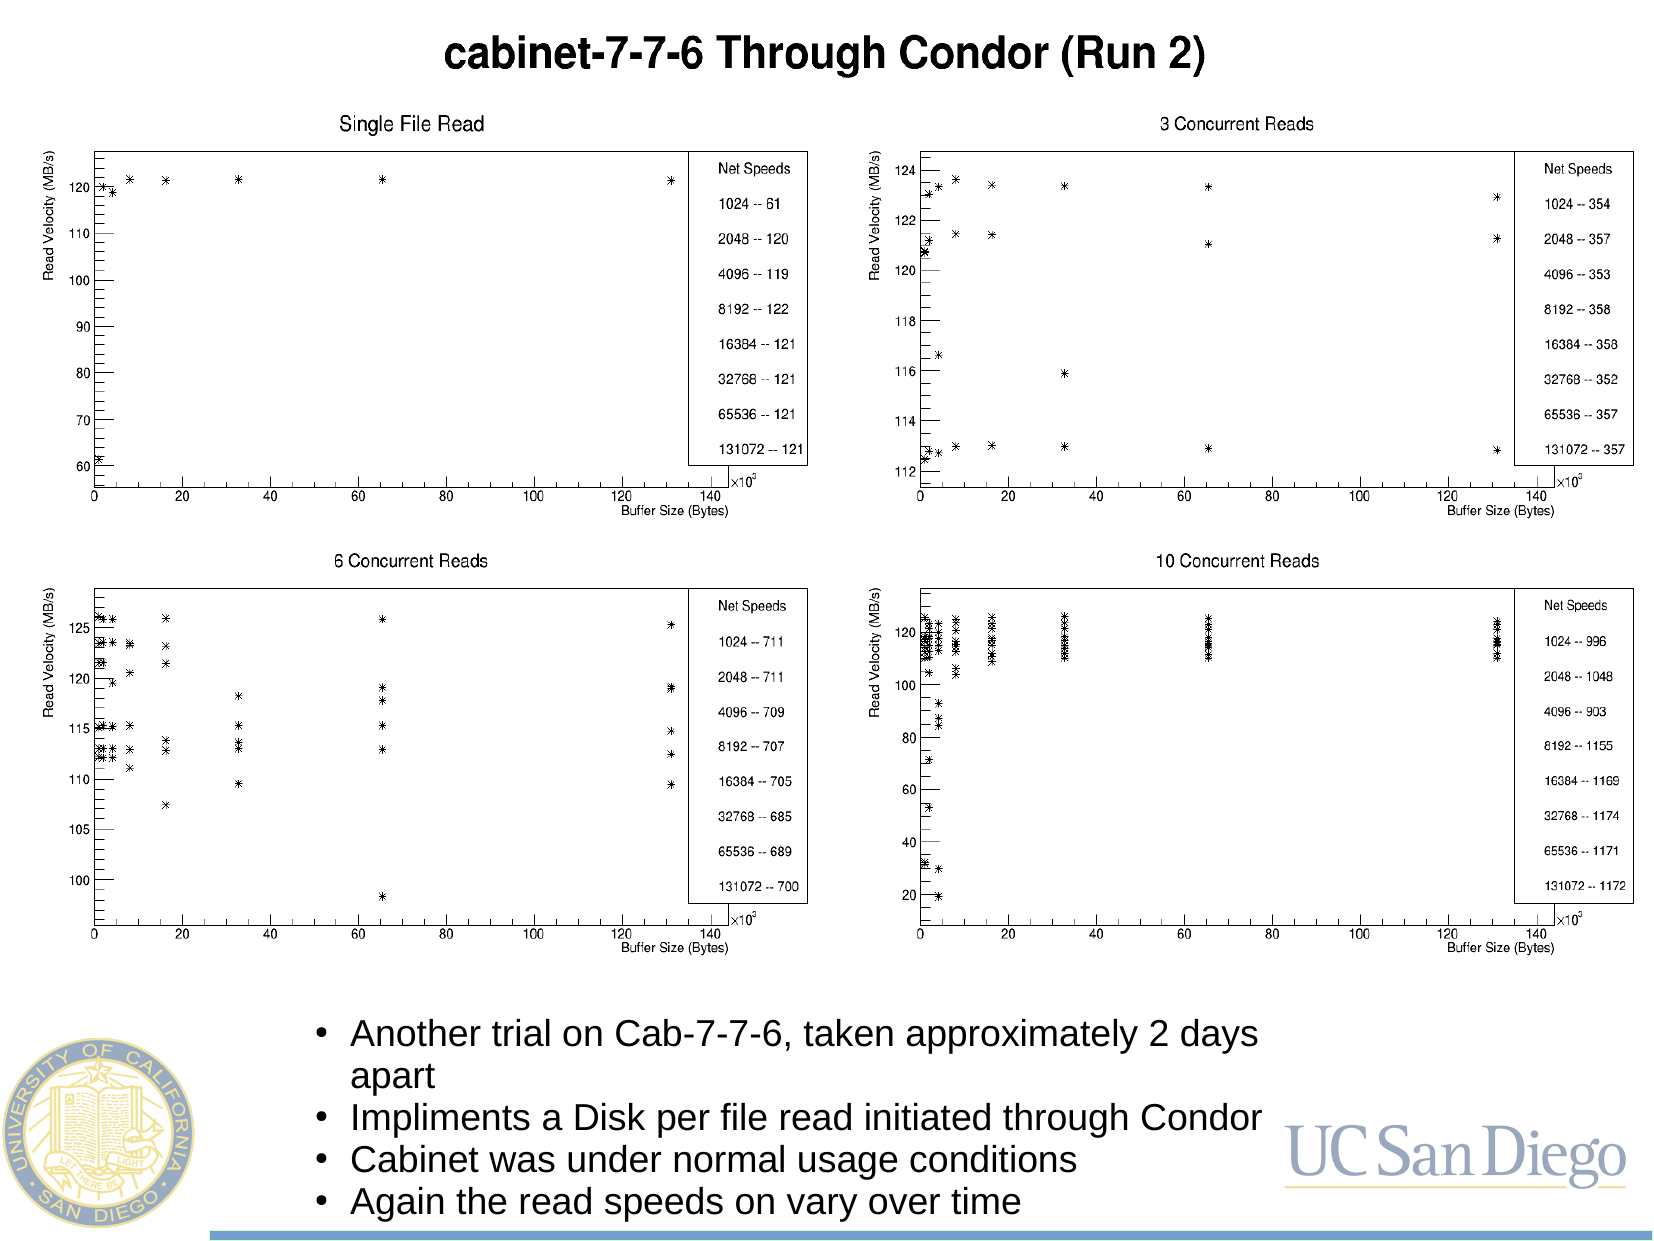

Another trial on Cab-7-7-6, taken approximately 2 days apart
Impliments a Disk per file read initiated through Condor
Cabinet was under normal usage conditions
Again the read speeds on vary over time